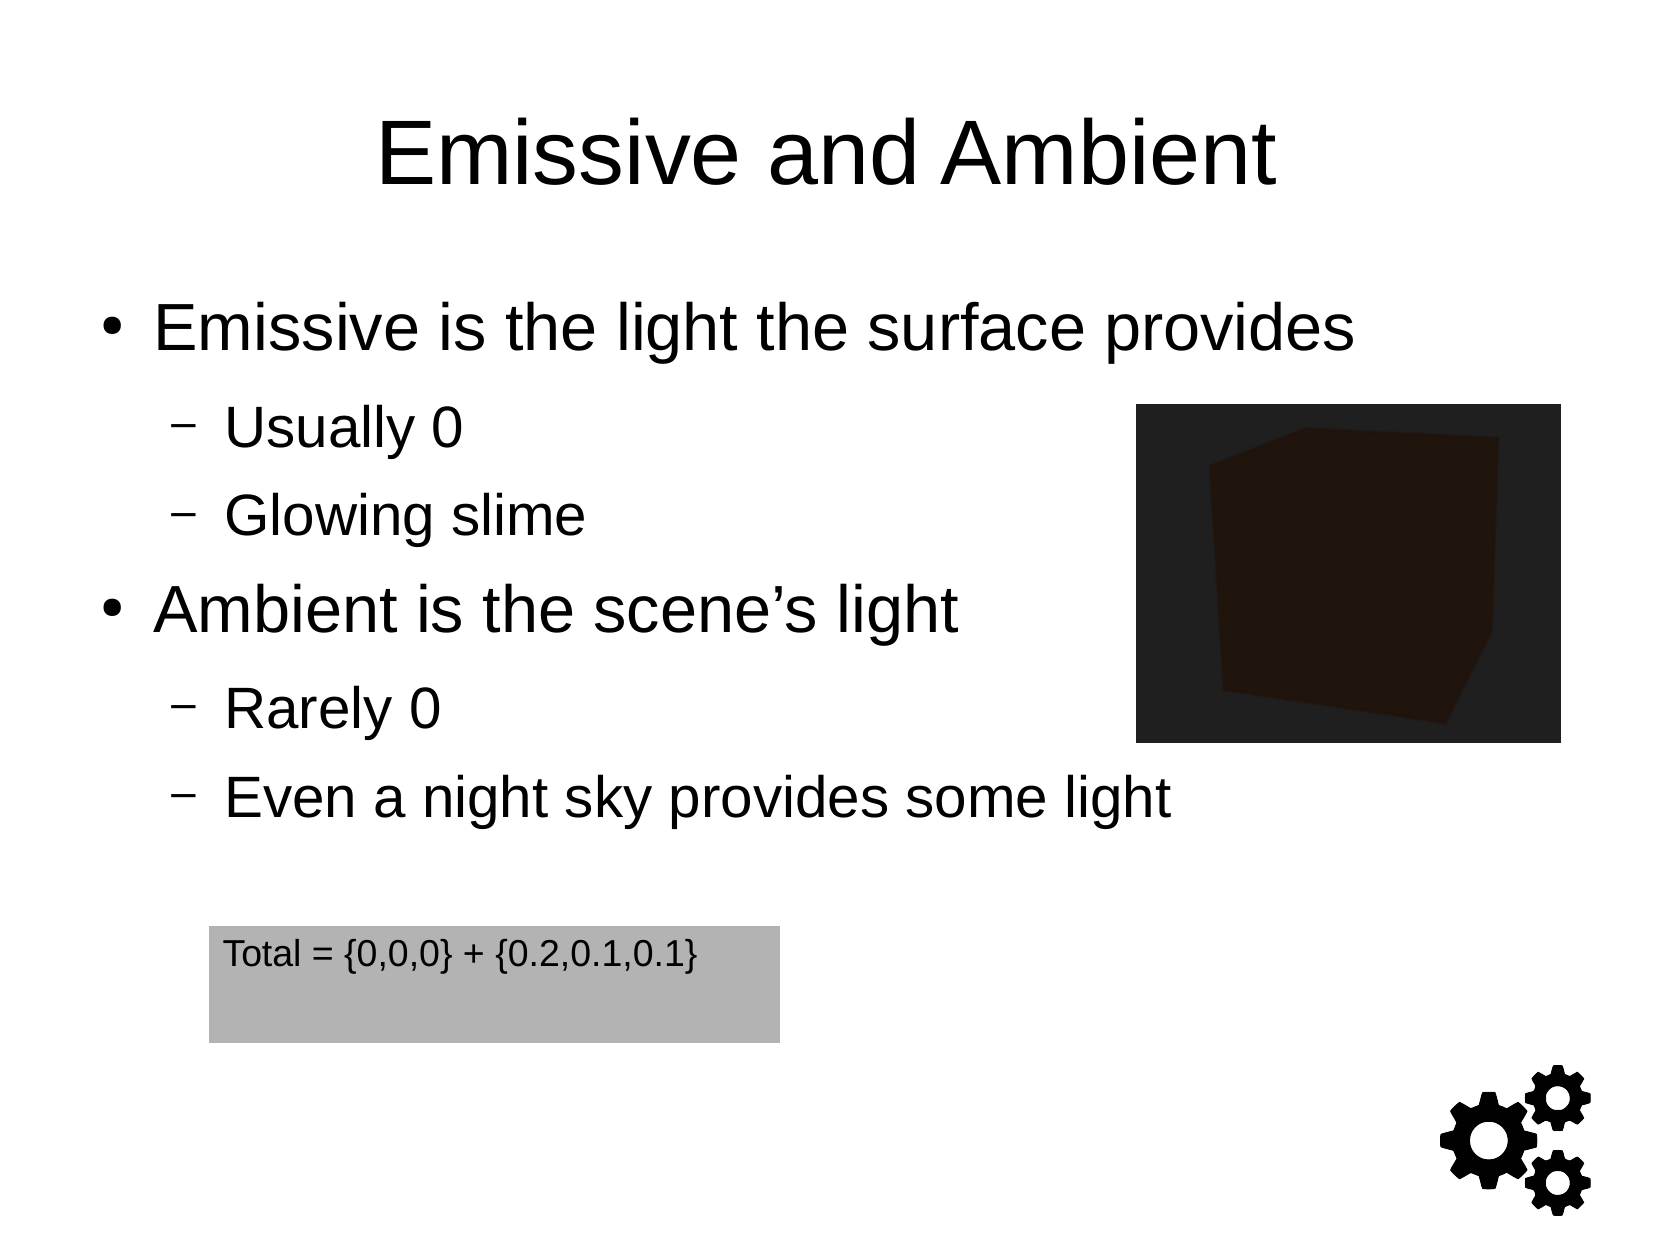

# Emissive and Ambient
Emissive is the light the surface provides
Usually 0
Glowing slime
Ambient is the scene’s light
Rarely 0
Even a night sky provides some light
| Total = {0,0,0} + {0.2,0.1,0.1} |
| --- |